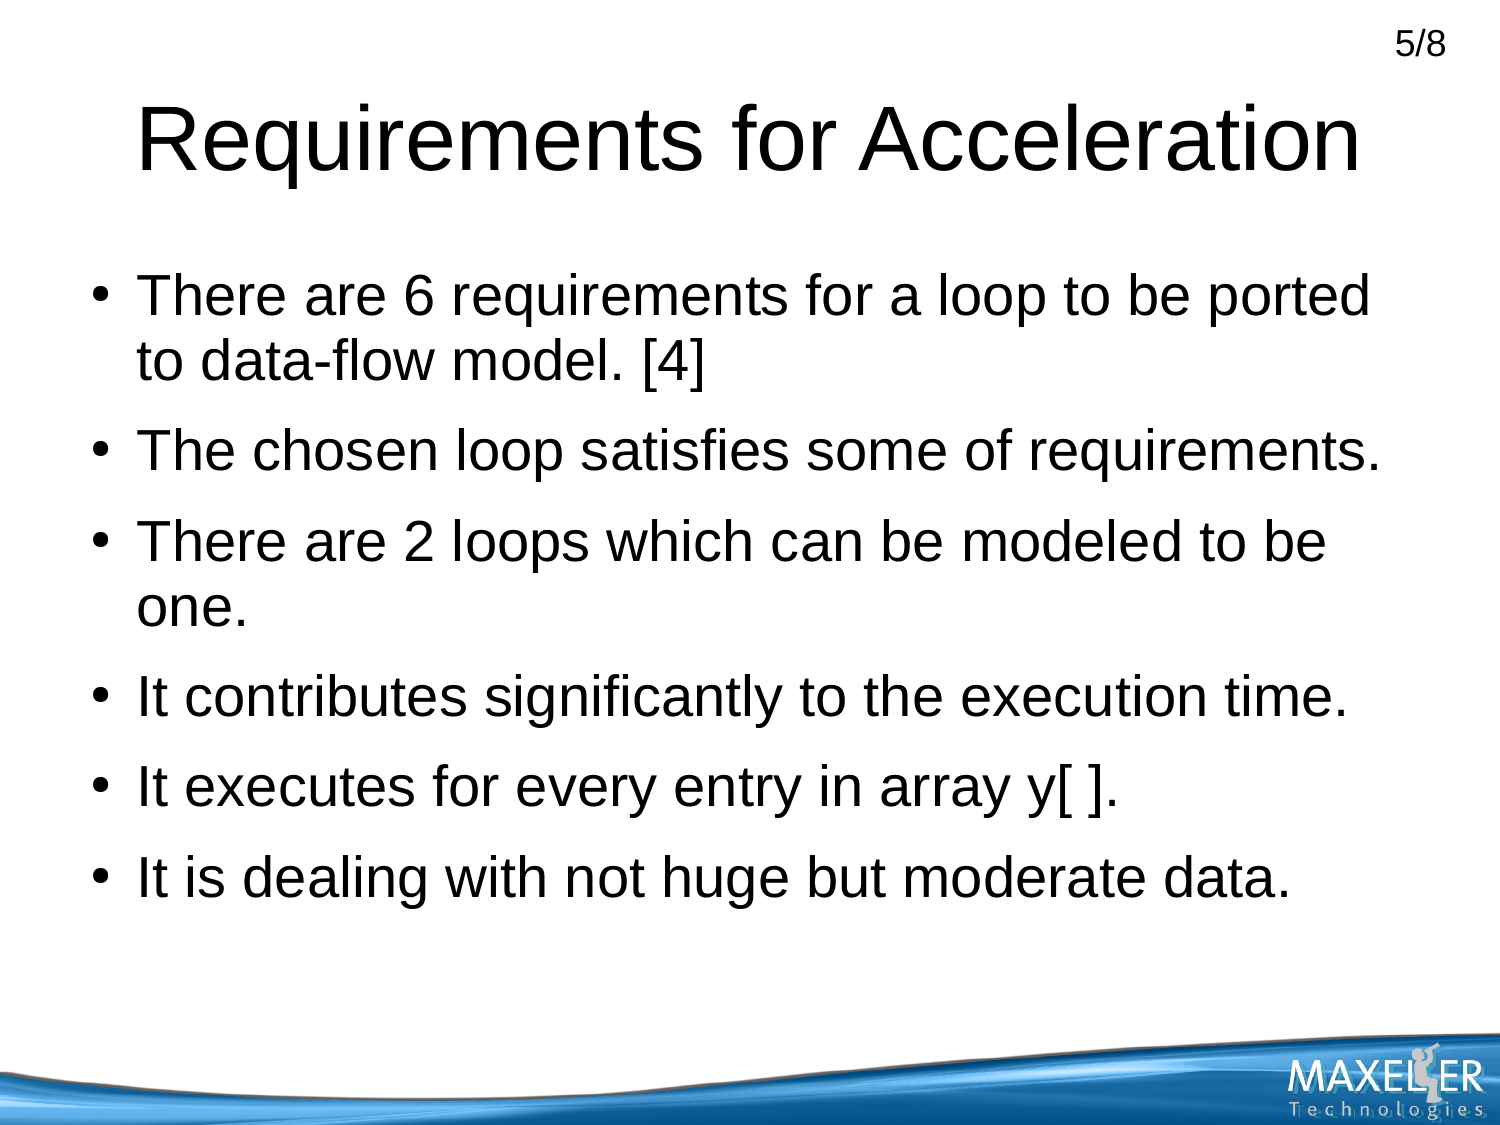

5/8
# Requirements for Acceleration
There are 6 requirements for a loop to be ported to data-flow model. [4]
The chosen loop satisfies some of requirements.
There are 2 loops which can be modeled to be one.
It contributes significantly to the execution time.
It executes for every entry in array y[ ].
It is dealing with not huge but moderate data.